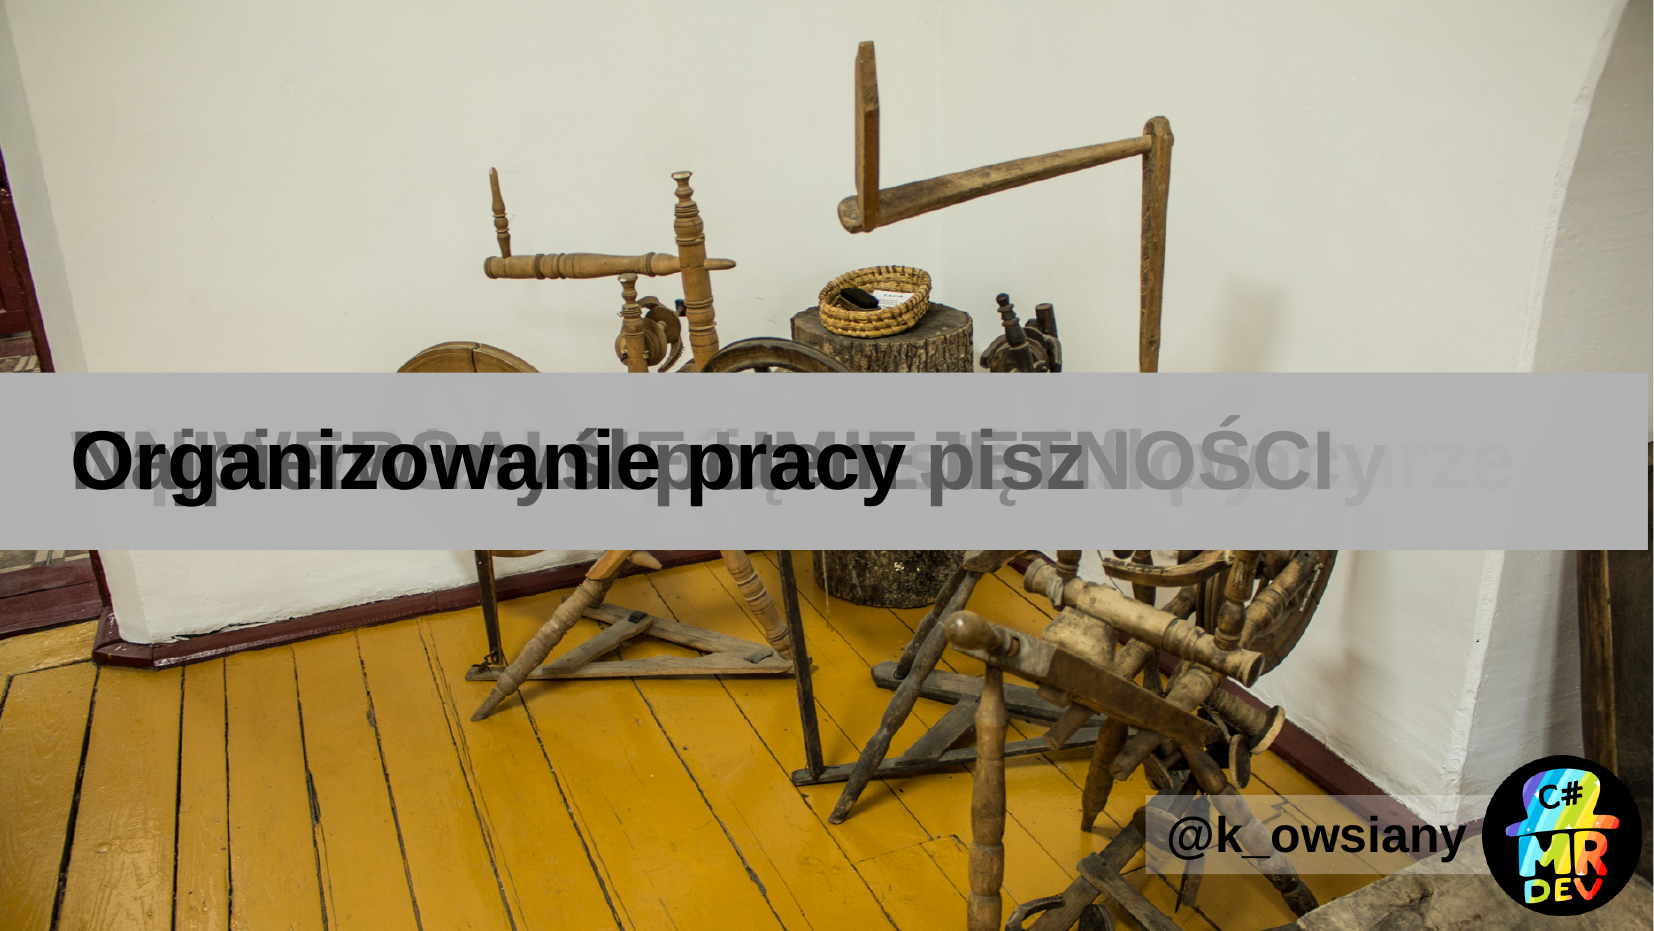

Angielski
Bezwzrokowe pisanie na klawiaturze
Używanie skrótów klawiszowych
Organizowanie środowiska pracy
Wprowadzanie się w stan flow
UNIWERSALNE UMIEJĘTNOŚCI
Najpierw myśl potem pisz
Organizowanie pracy
@k_owsiany